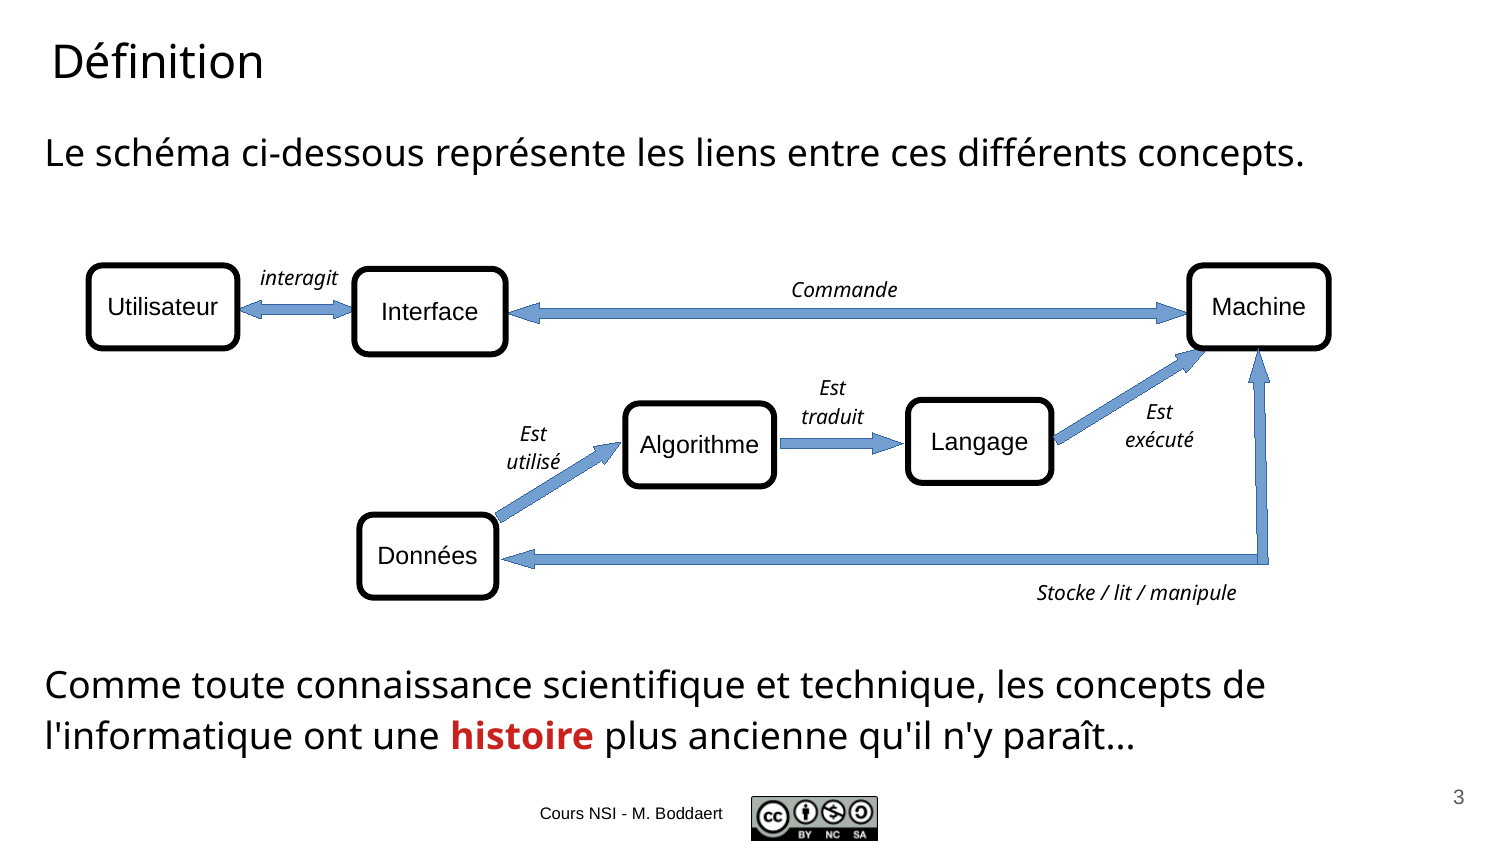

# Définition
Le schéma ci-dessous représente les liens entre ces différents concepts.
interagit
Commande
Utilisateur
Machine
Interface
Est
traduit
Est
exécuté
Langage
Algorithme
Est
utilisé
Données
Stocke / lit / manipule
Comme toute connaissance scientifique et technique, les concepts de l'informatique ont une histoire plus ancienne qu'il n'y paraît...